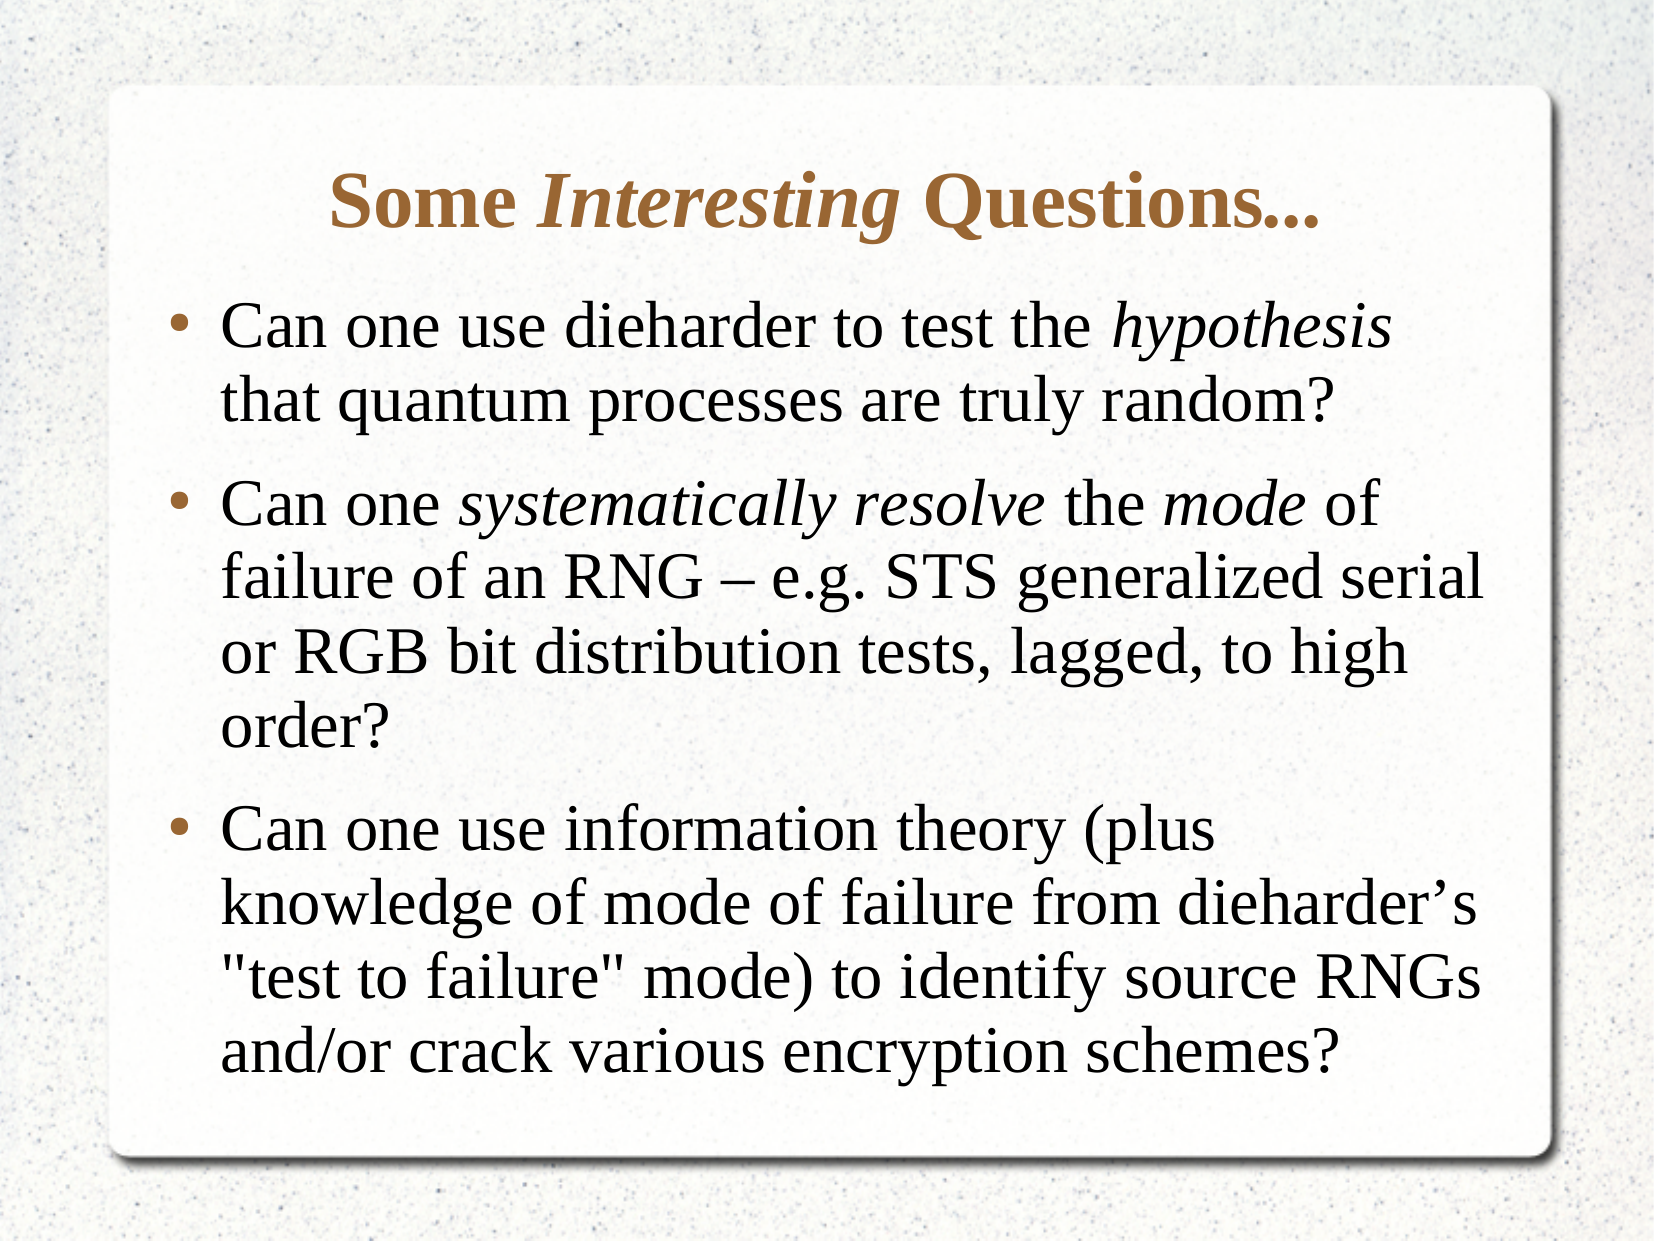

# Some Interesting Questions...
Can one use dieharder to test the hypothesis that quantum processes are truly random?
Can one systematically resolve the mode of failure of an RNG – e.g. STS generalized serial or RGB bit distribution tests, lagged, to high order?
Can one use information theory (plus knowledge of mode of failure from dieharder’s "test to failure" mode) to identify source RNGs and/or crack various encryption schemes?